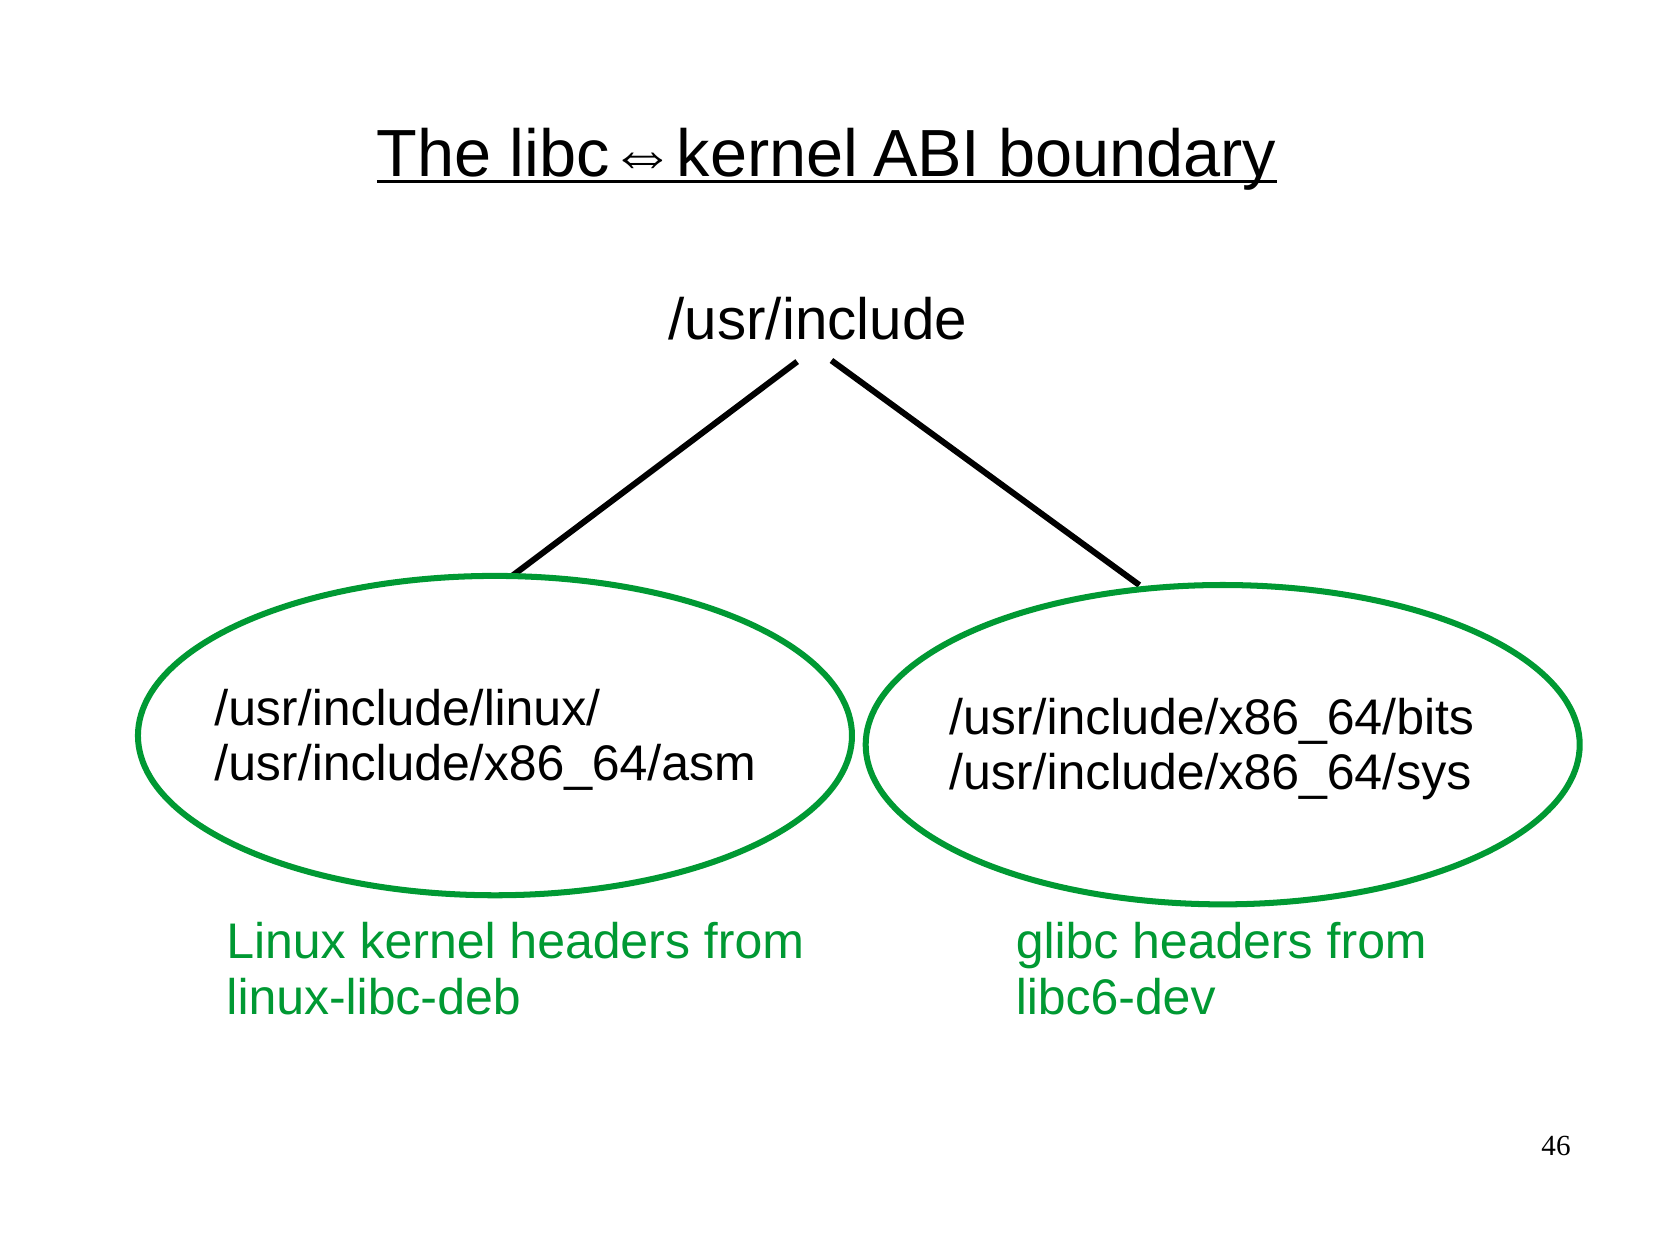

# The libc⇔kernel ABI boundary
/usr/include
/usr/include/linux/
/usr/include/x86_64/asm
/usr/include/x86_64/bits
/usr/include/x86_64/sys
Linux kernel headers from linux-libc-deb
glibc headers from
libc6-dev
46